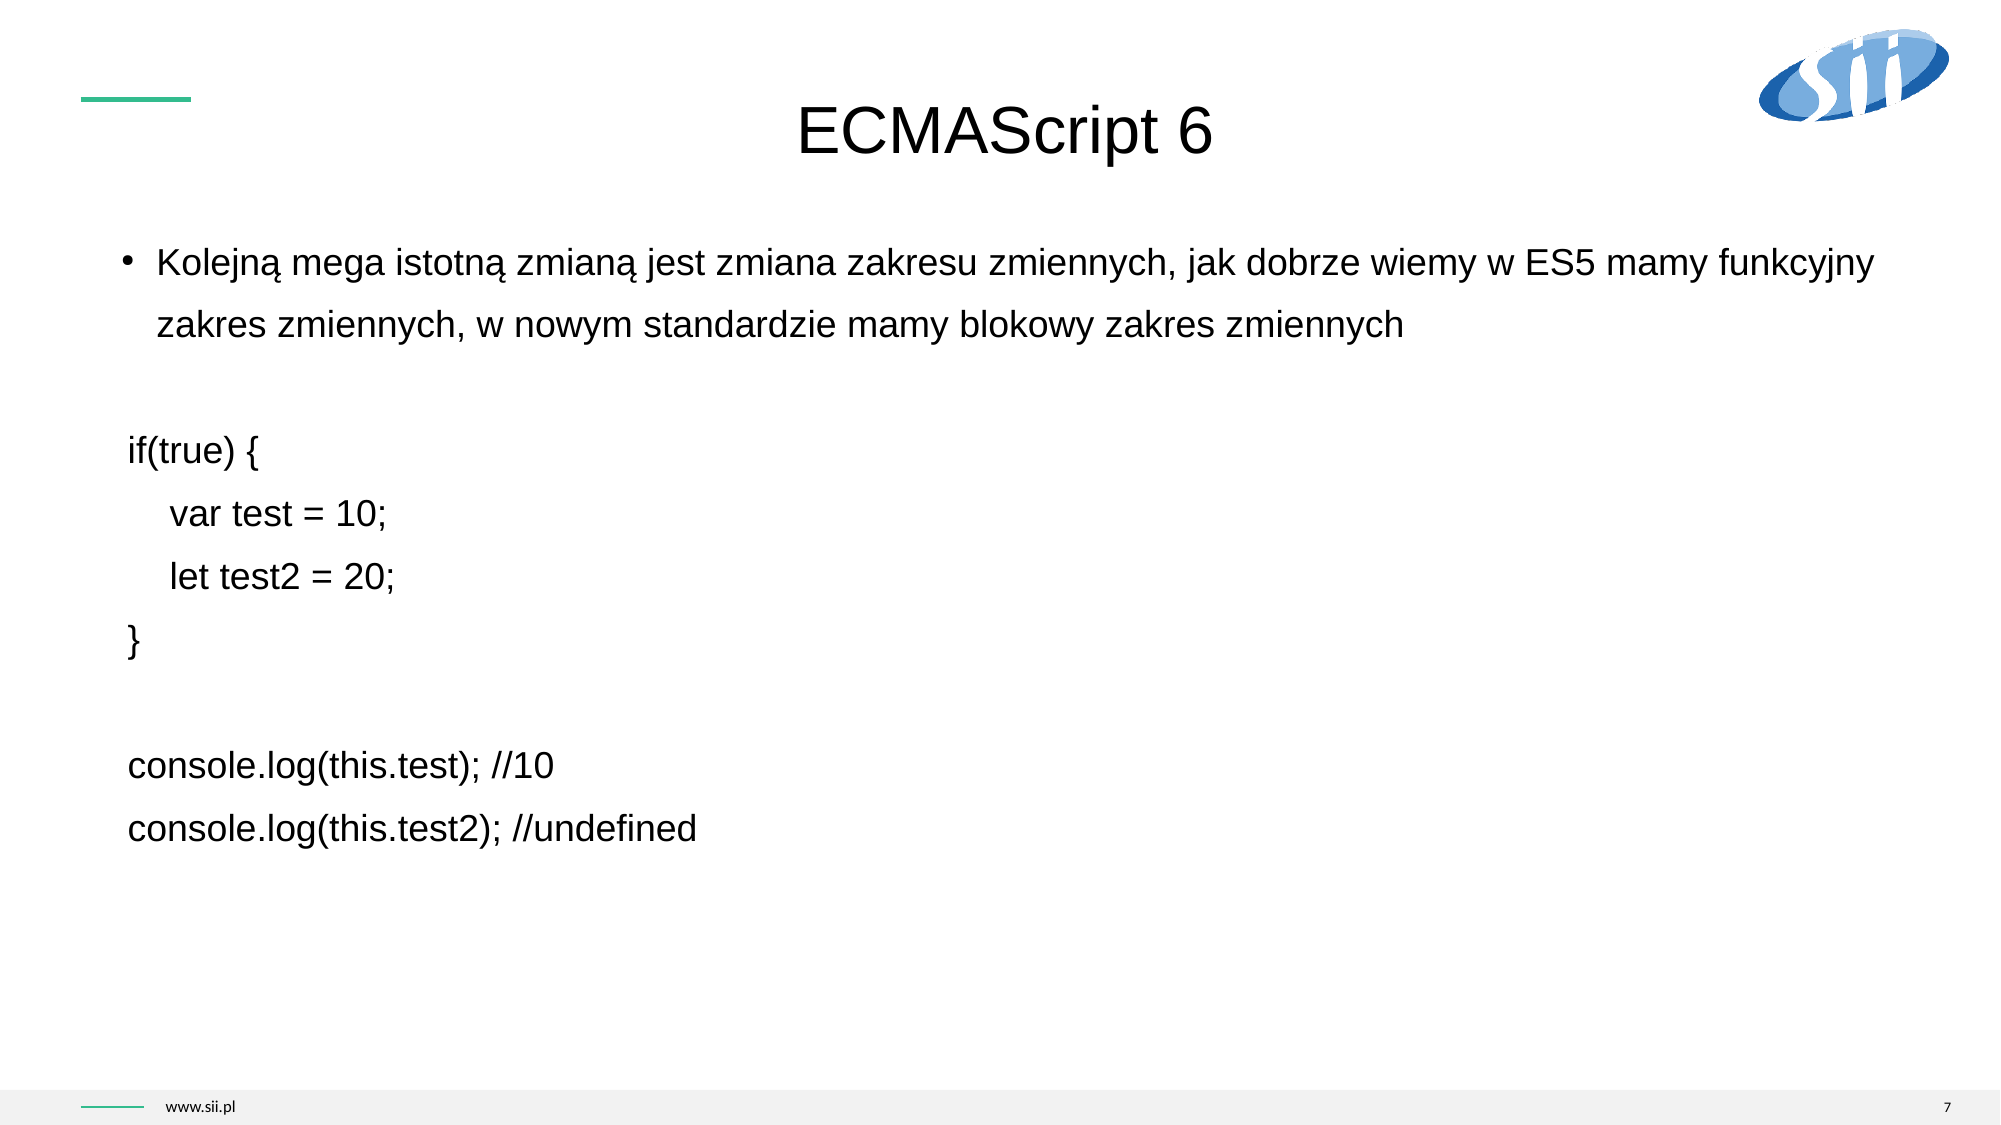

#
ECMAScript 6
Kolejną mega istotną zmianą jest zmiana zakresu zmiennych, jak dobrze wiemy w ES5 mamy funkcyjny zakres zmiennych, w nowym standardzie mamy blokowy zakres zmiennych
 if(true) {
 var test = 10;
 let test2 = 20;
 }
 console.log(this.test); //10
 console.log(this.test2); //undefined